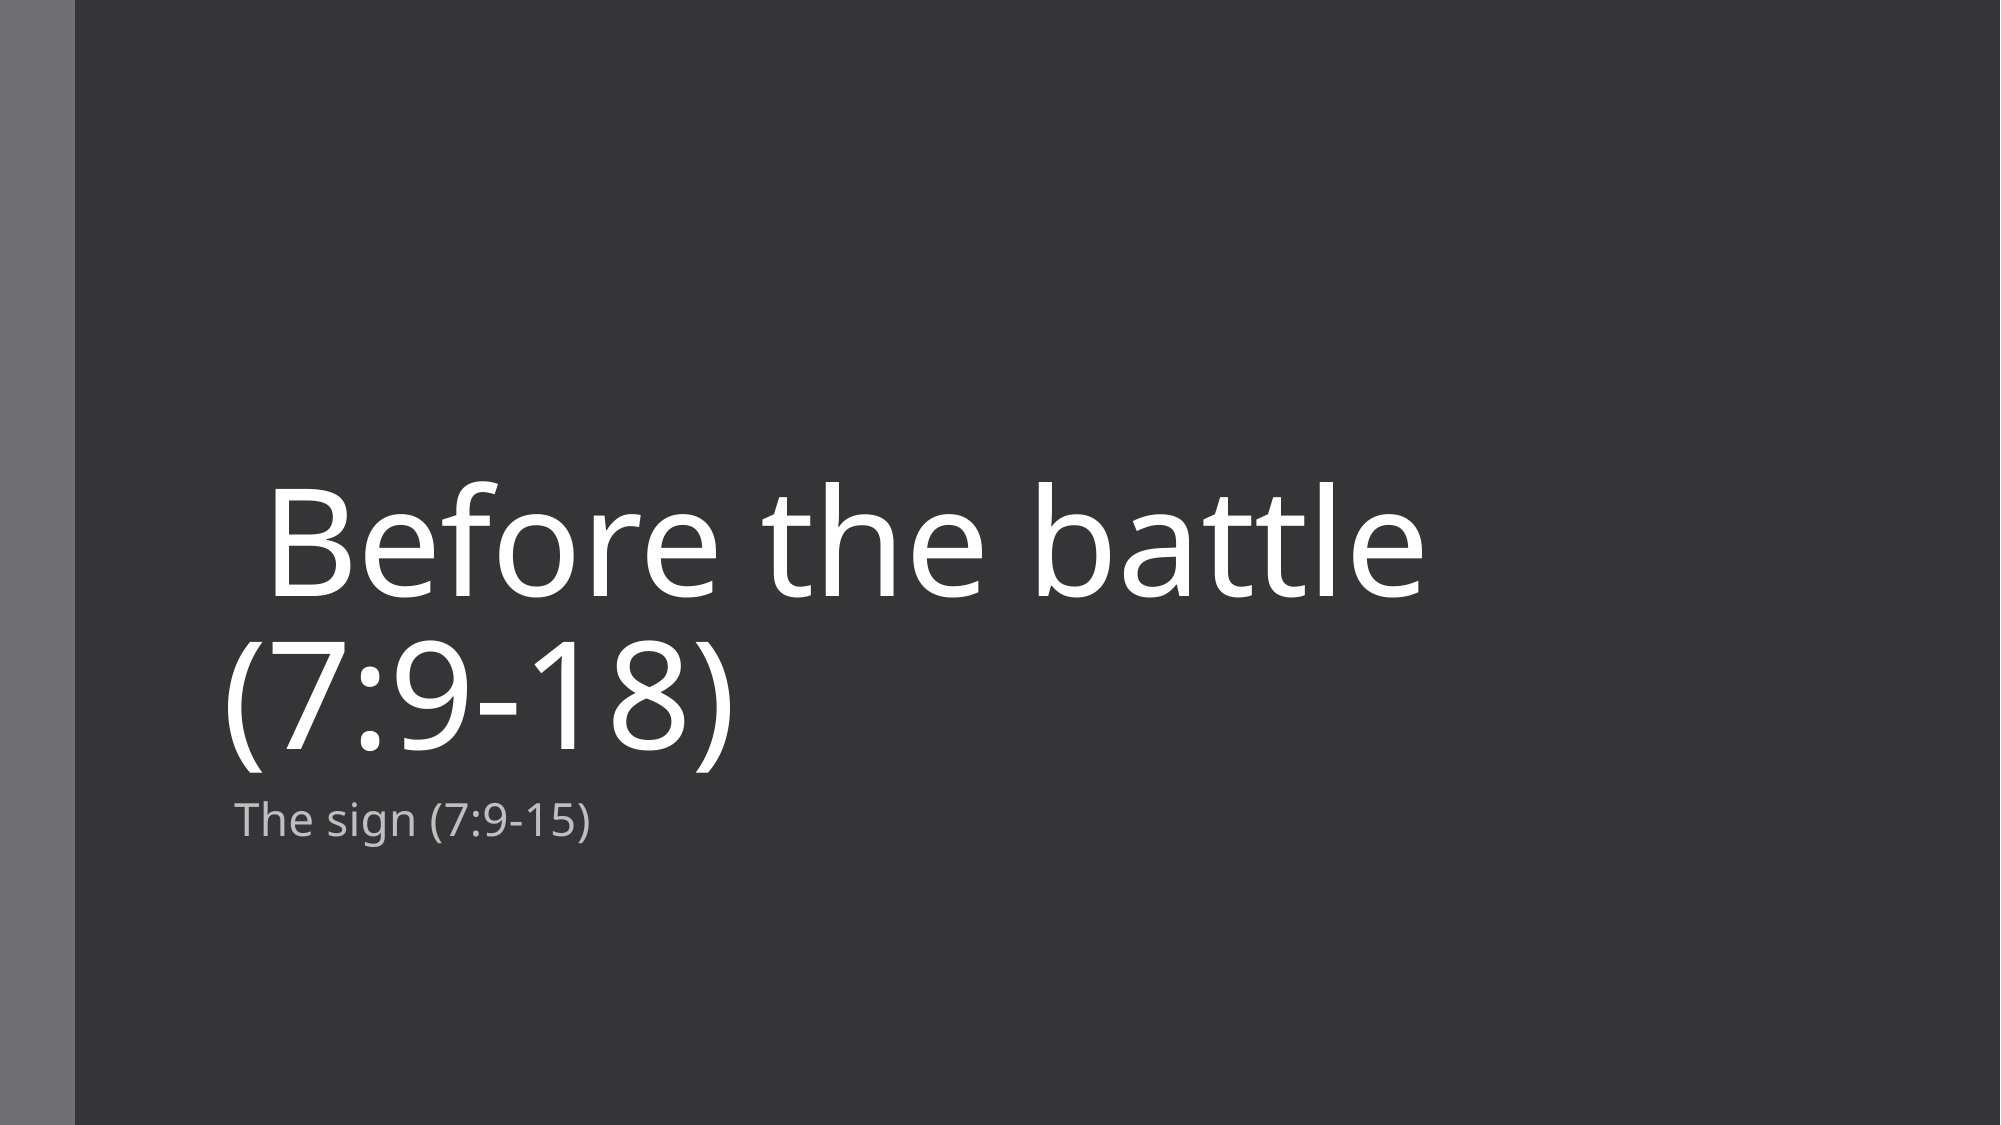

# Before the battle (7:9-18)
 The sign (7:9-15)